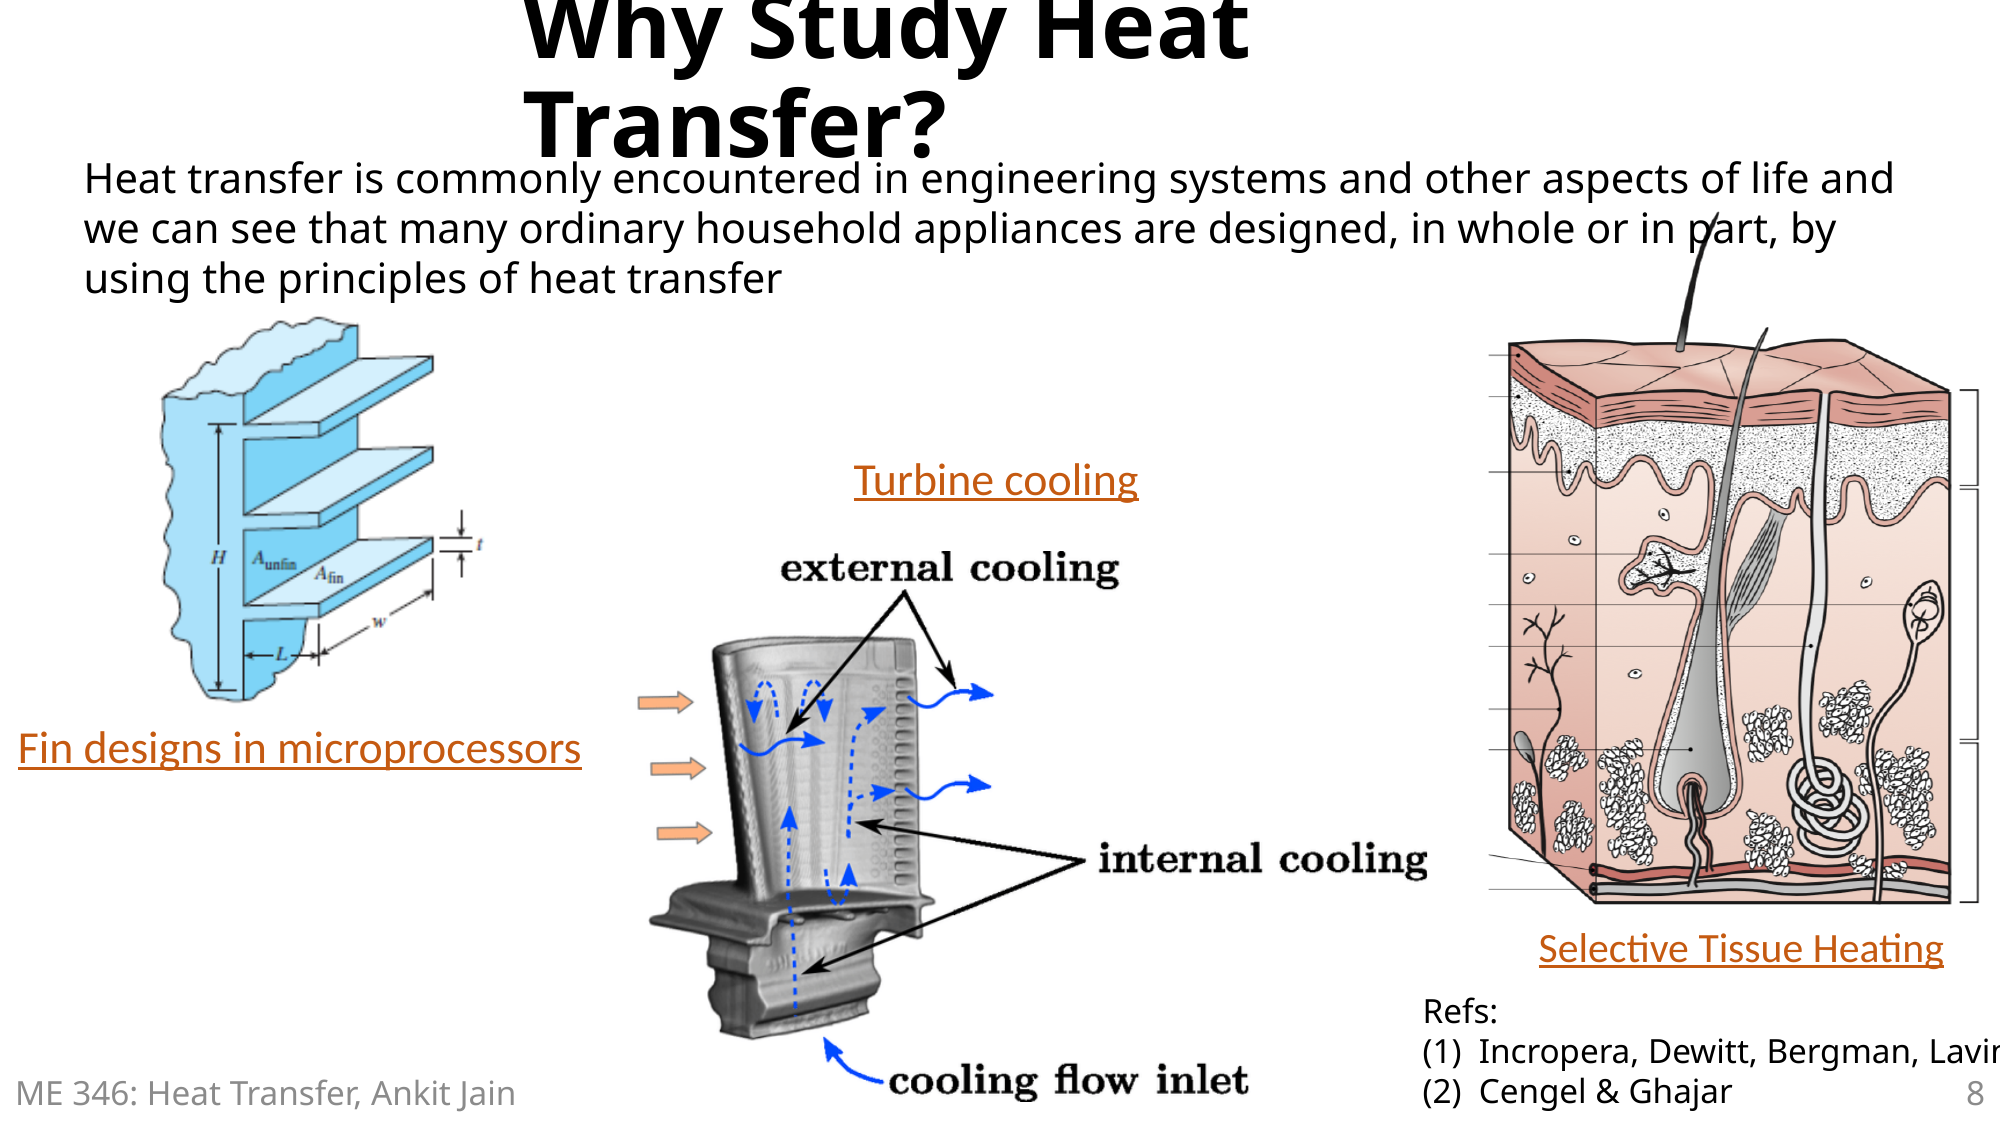

# Why Study Heat Transfer?
Heat transfer is commonly encountered in engineering systems and other aspects of life and we can see that many ordinary household appliances are designed, in whole or in part, by using the principles of heat transfer
Turbine cooling
Fin designs in microprocessors
Selective Tissue Heating
Refs:
Incropera, Dewitt, Bergman, Lavine
Cengel & Ghajar
ME 346: Heat Transfer, Ankit Jain
8